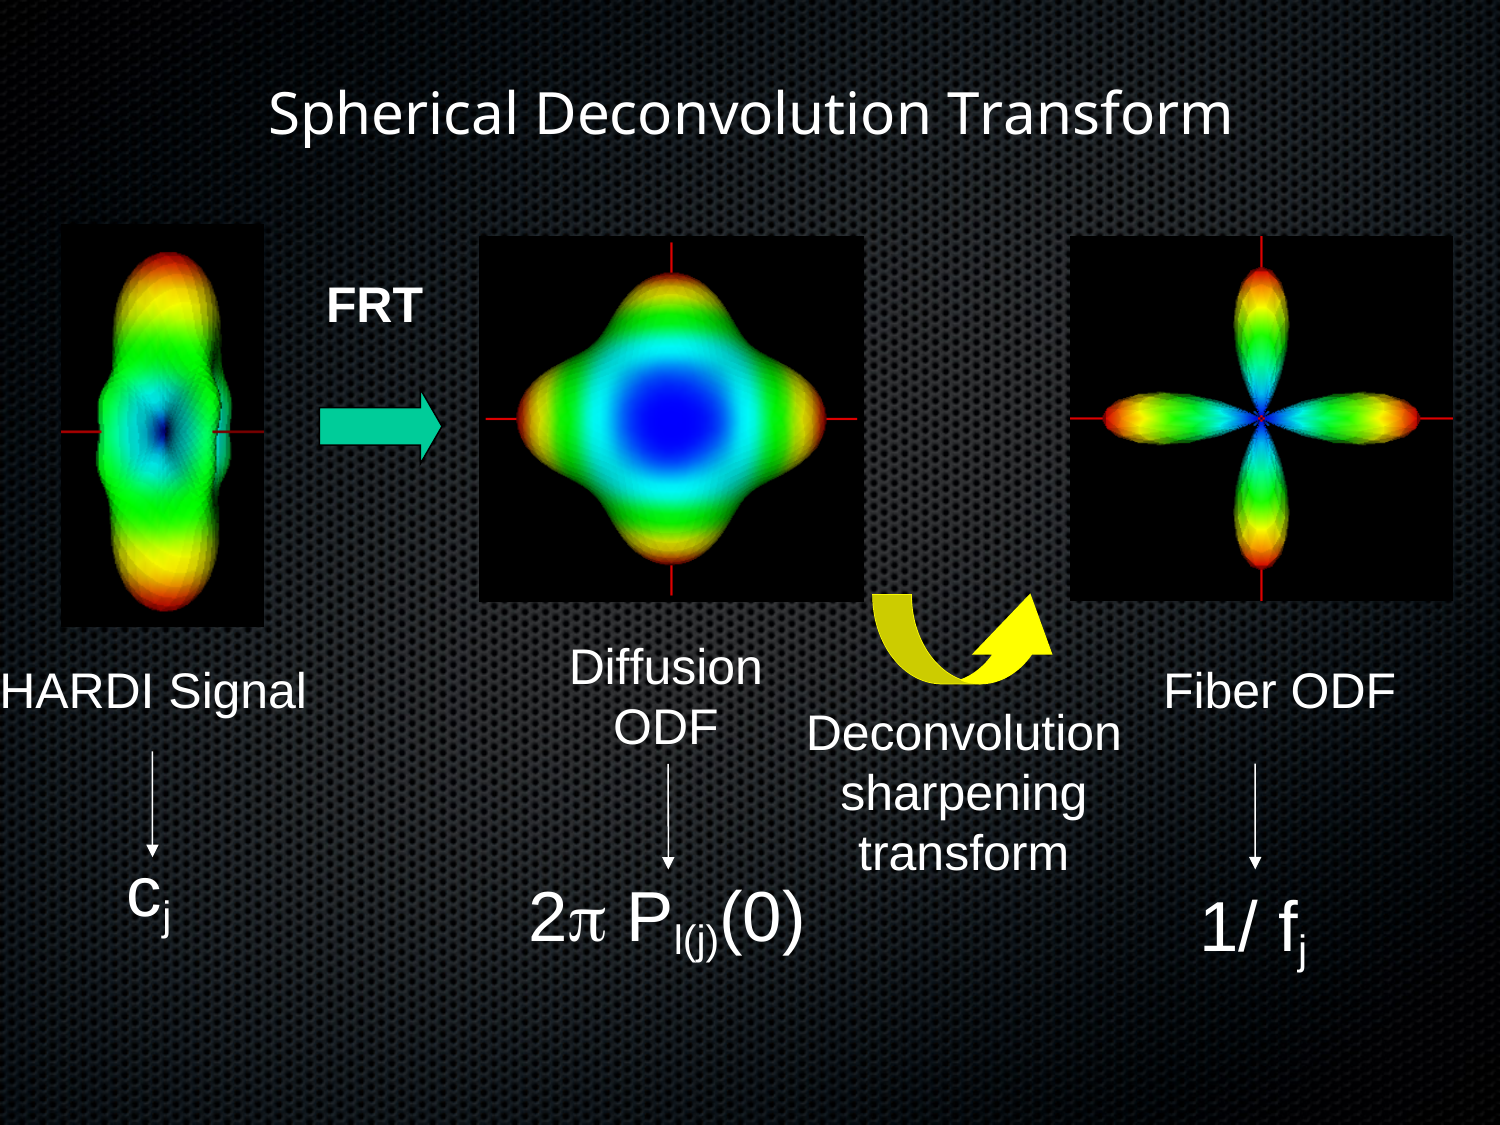

Spherical Deconvolution Transform
HARDI Signal
Diffusion
ODF
FRT
2π Pl(j)(0)
Fiber ODF
Deconvolution
sharpening
transform
1/ fj
cj